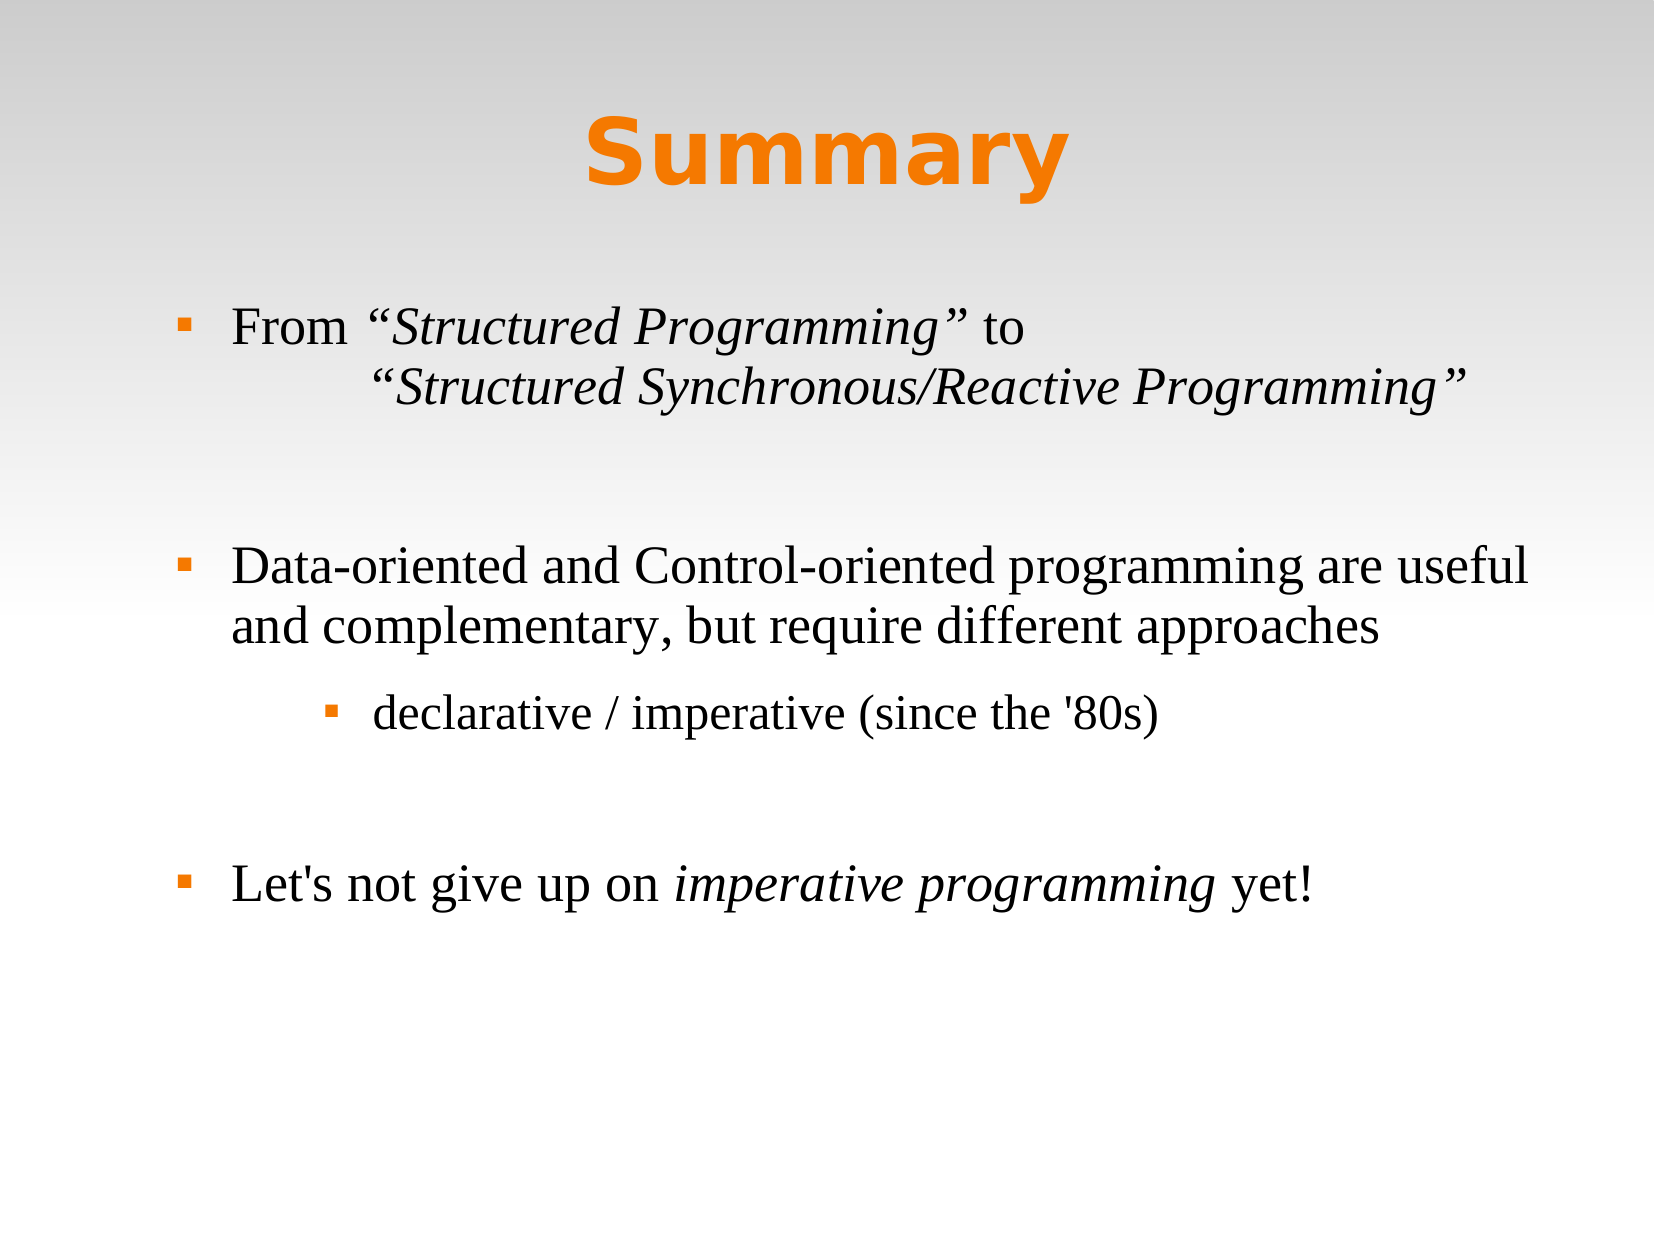

# Summary
From “Structured Programming” to “Structured Synchronous/Reactive Programming”
Data-oriented and Control-oriented programming are useful and complementary, but require different approaches
declarative / imperative (since the '80s)
Let's not give up on imperative programming yet!